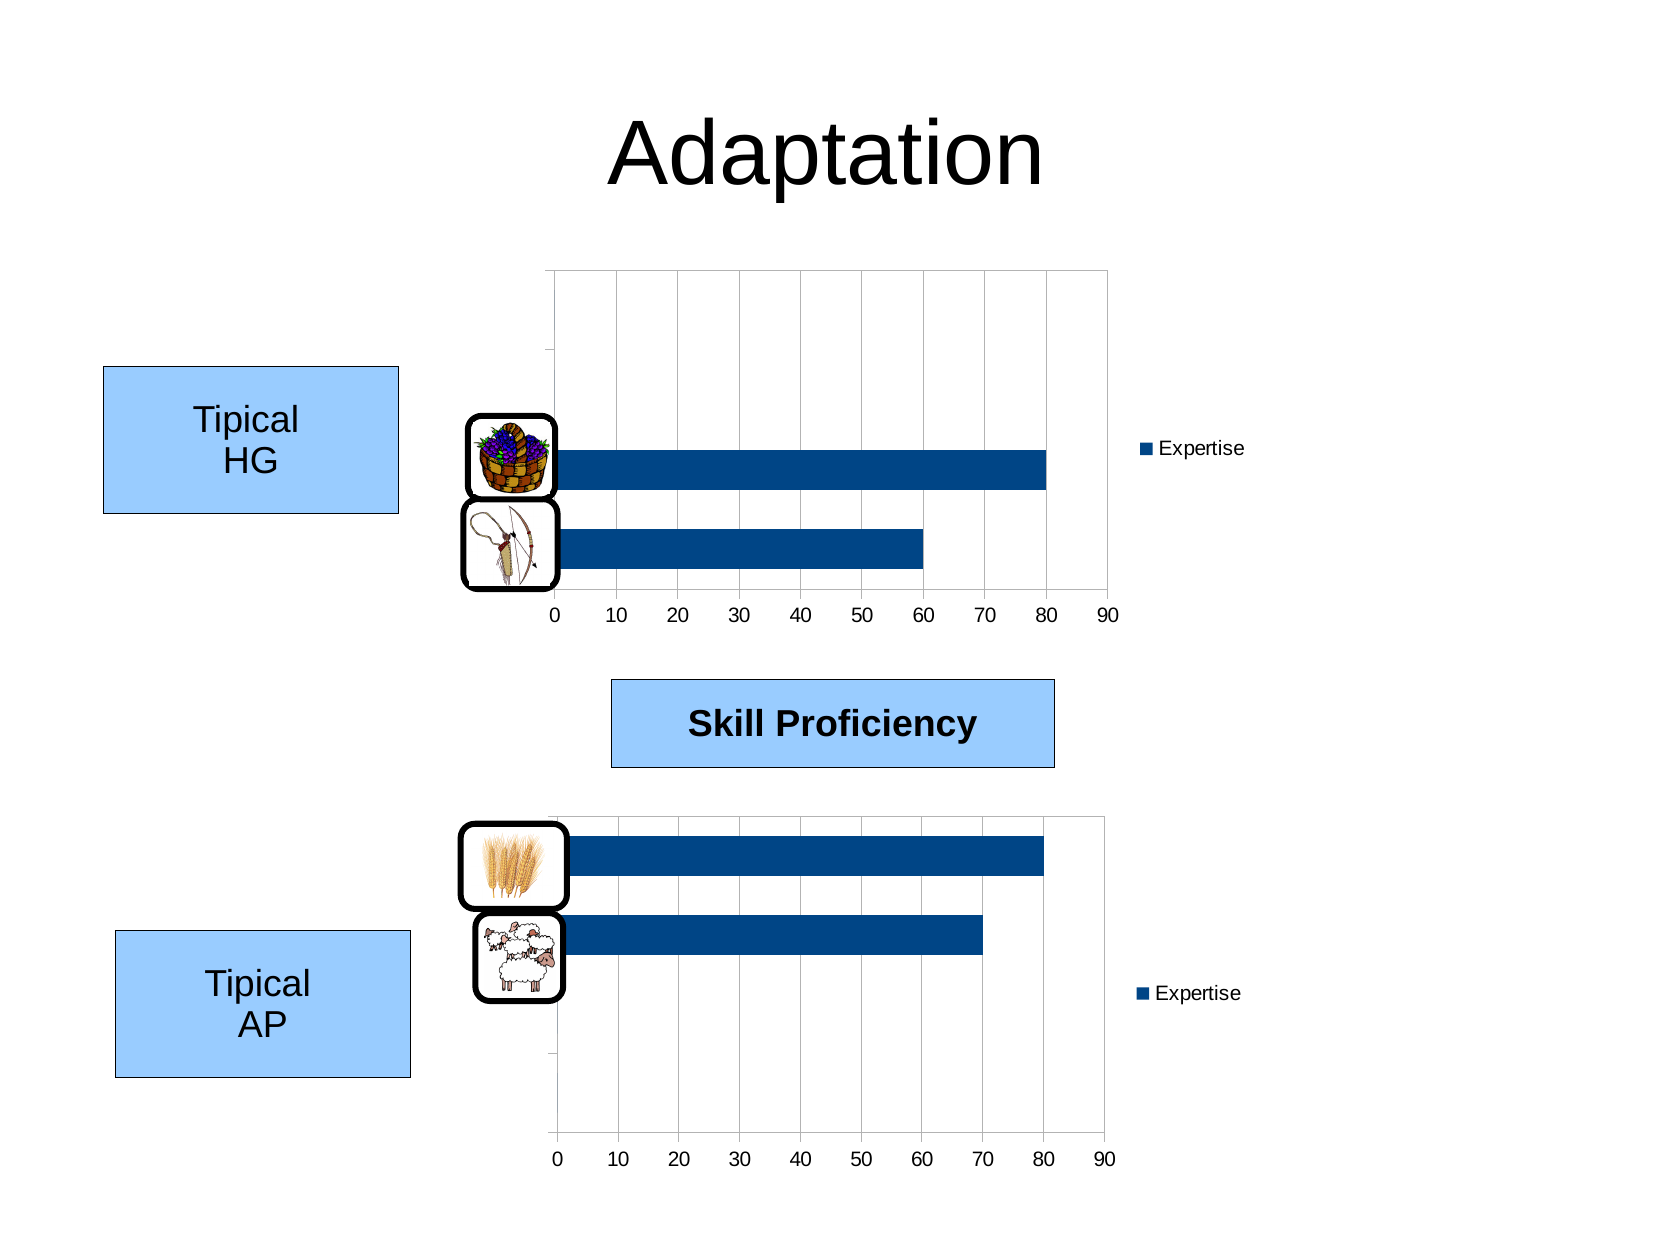

# Adaptation
### Chart
| Category | Expertise |
|---|---|
| None | 60.0 |
| None | 80.0 |
| None | 0.0 |
| None | 0.0 |Tipical
HG
Skill Proficiency
### Chart
| Category | Expertise |
|---|---|
| None | 0.0 |
| None | 0.0 |
| None | 70.0 |
| None | 80.0 |
Tipical
AP